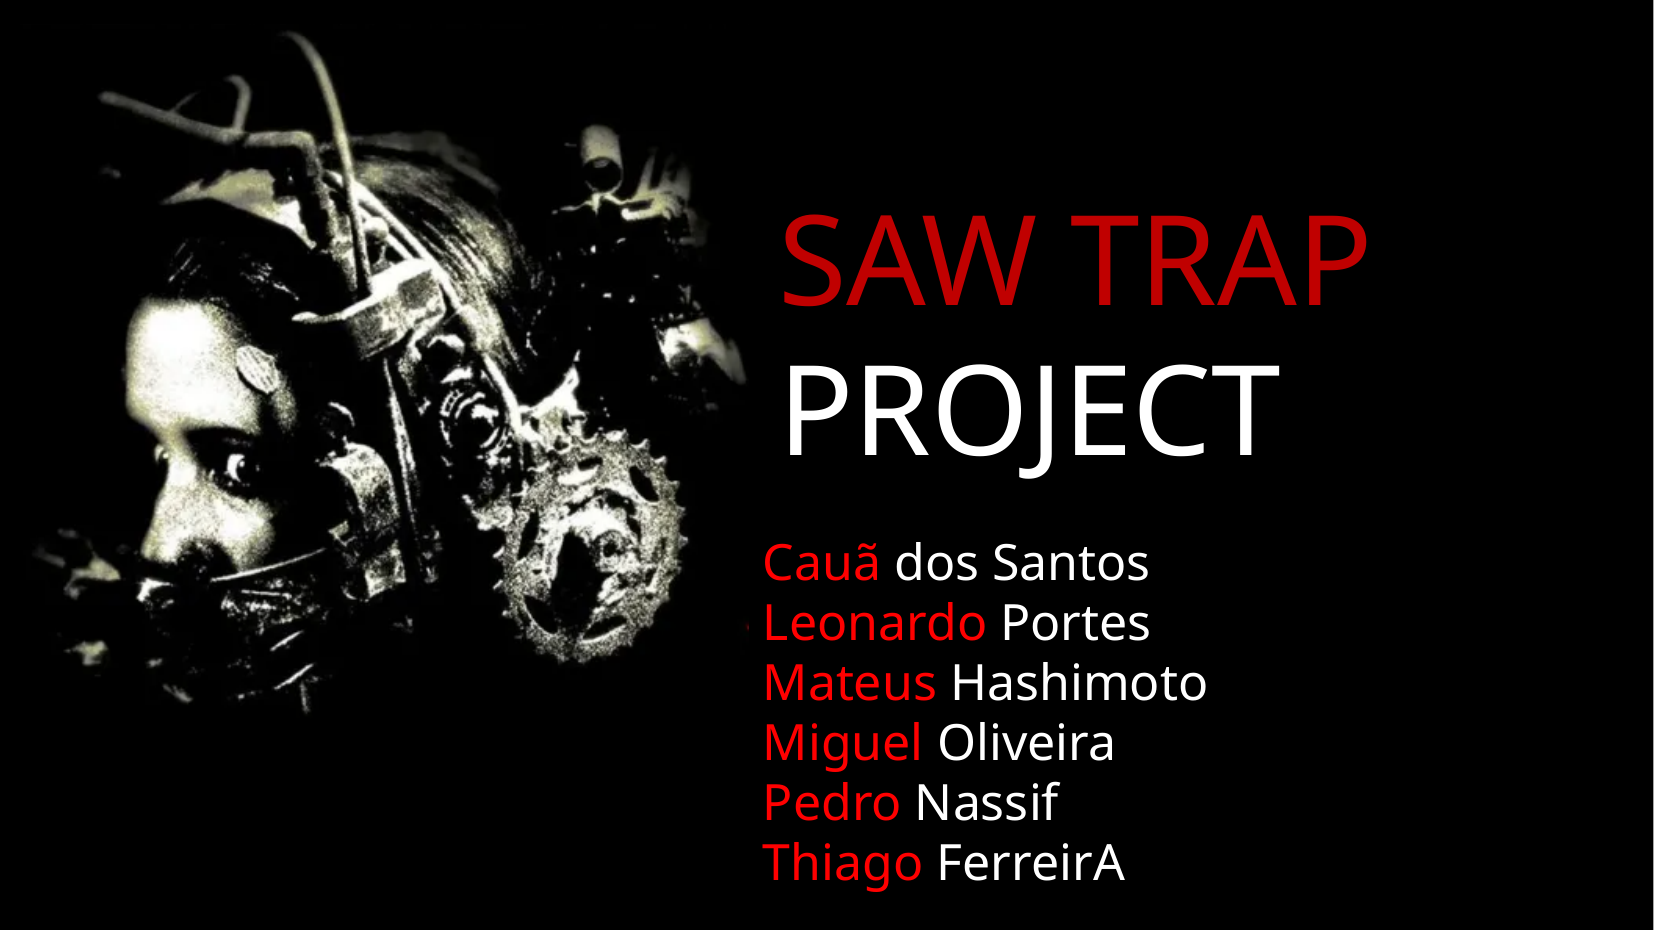

SAW TRAP PROJECT
Cauã dos Santos
Leonardo Portes
Mateus Hashimoto
Miguel Oliveira
Pedro Nassif
Thiago FerreirA